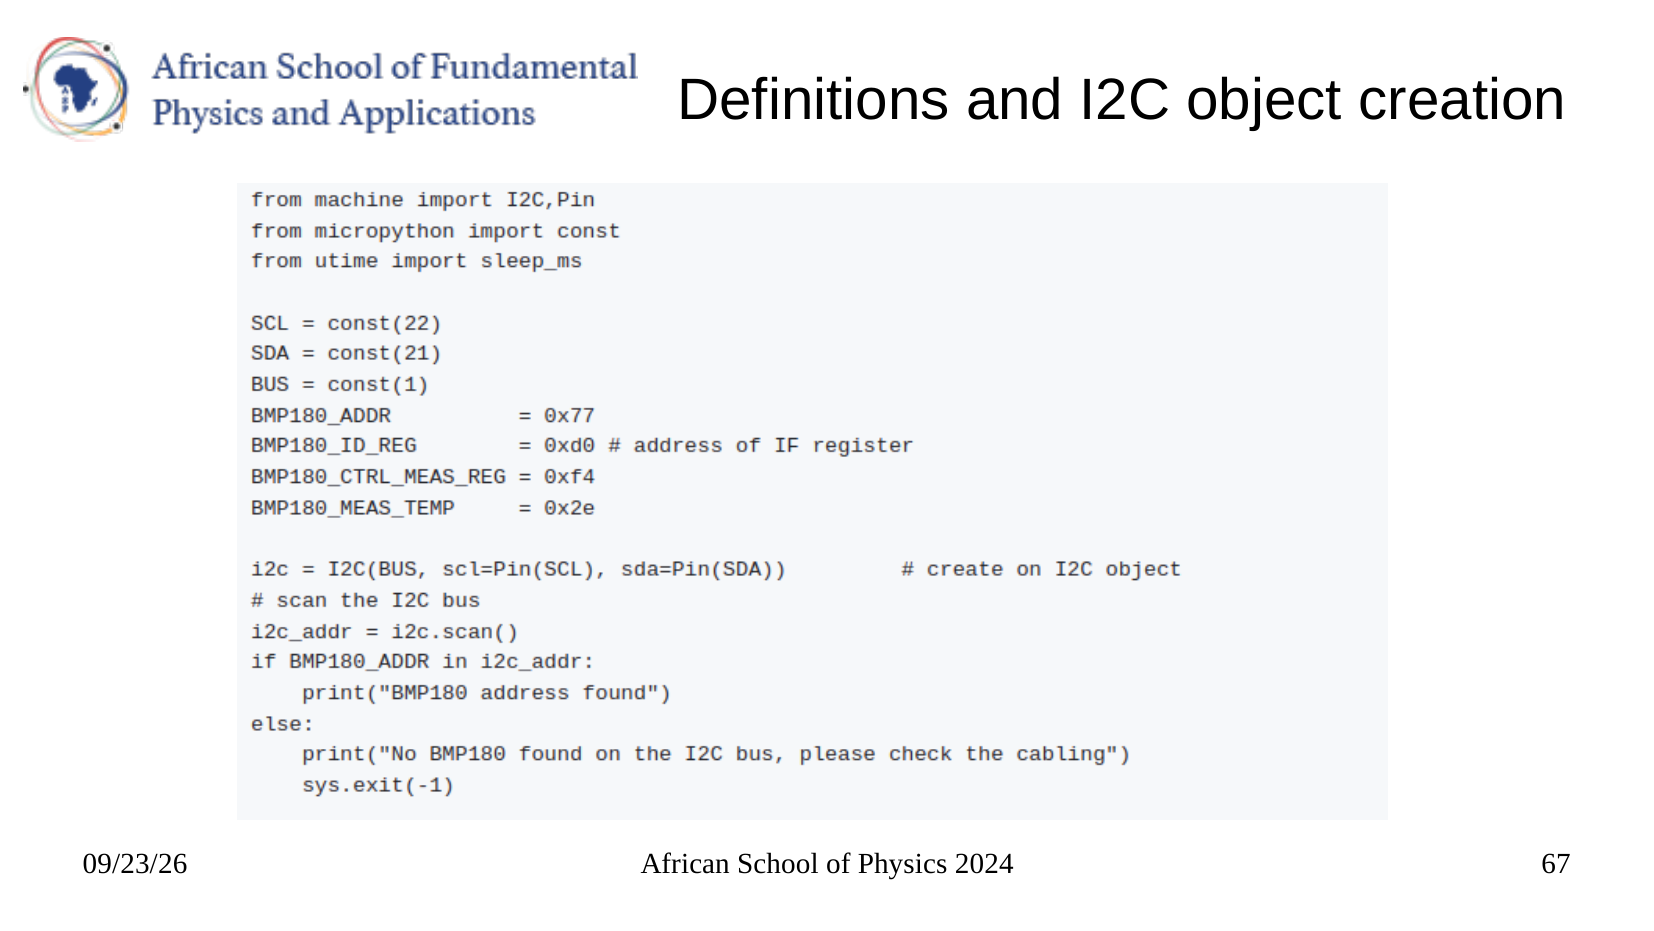

# Definitions and I2C object creation
African School of Physics 2024
67